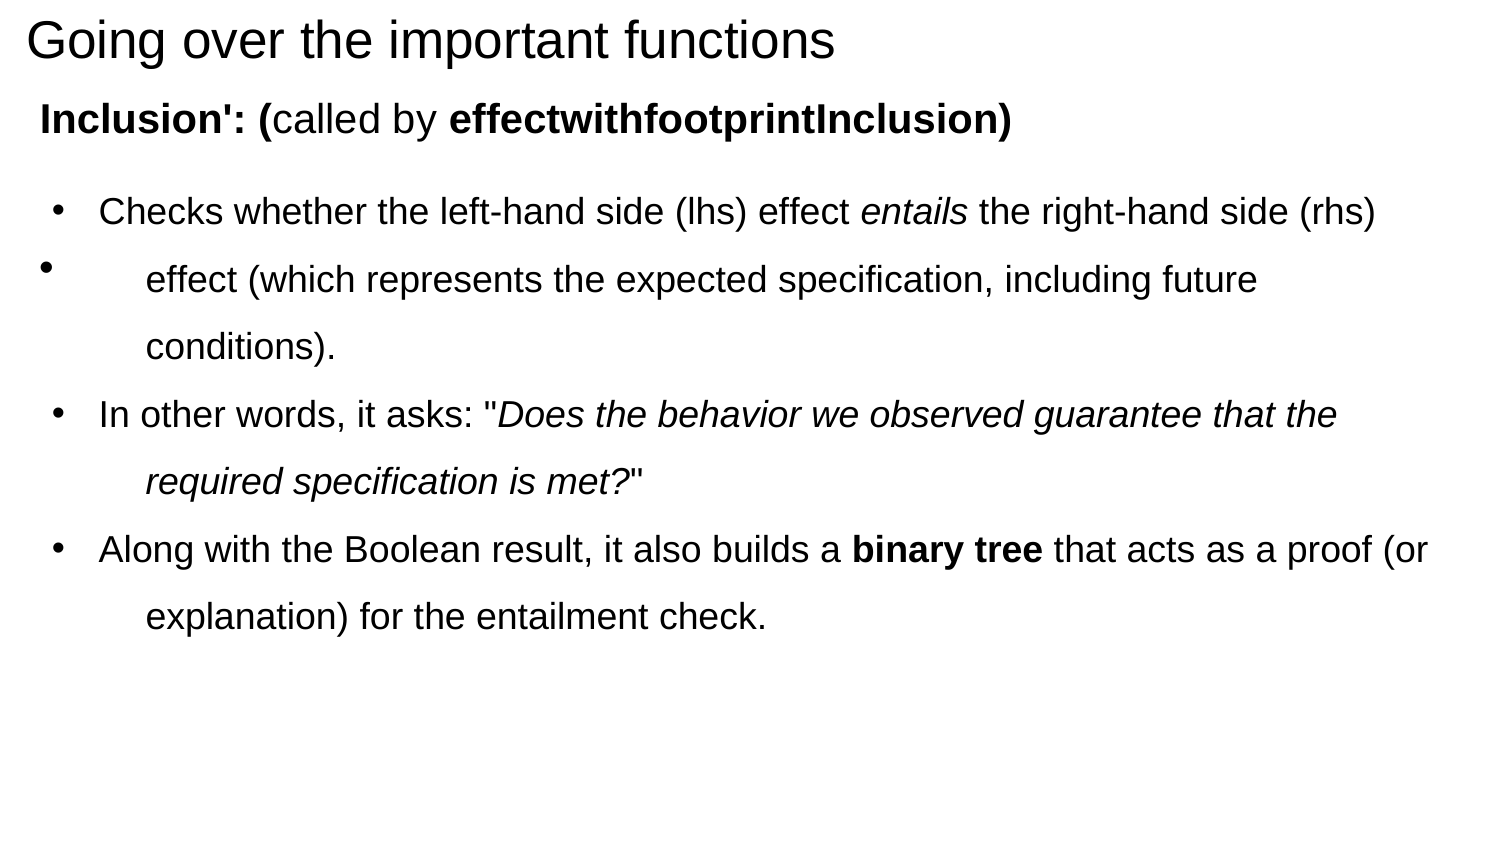

# Going over the important functions
Inclusion': (called by effectwithfootprintInclusion)
Checks whether the left-hand side (lhs) effect entails the right-hand side (rhs) effect (which represents the expected specification, including future conditions).
In other words, it asks: "Does the behavior we observed guarantee that the required specification is met?"
Along with the Boolean result, it also builds a binary tree that acts as a proof (or explanation) for the entailment check.